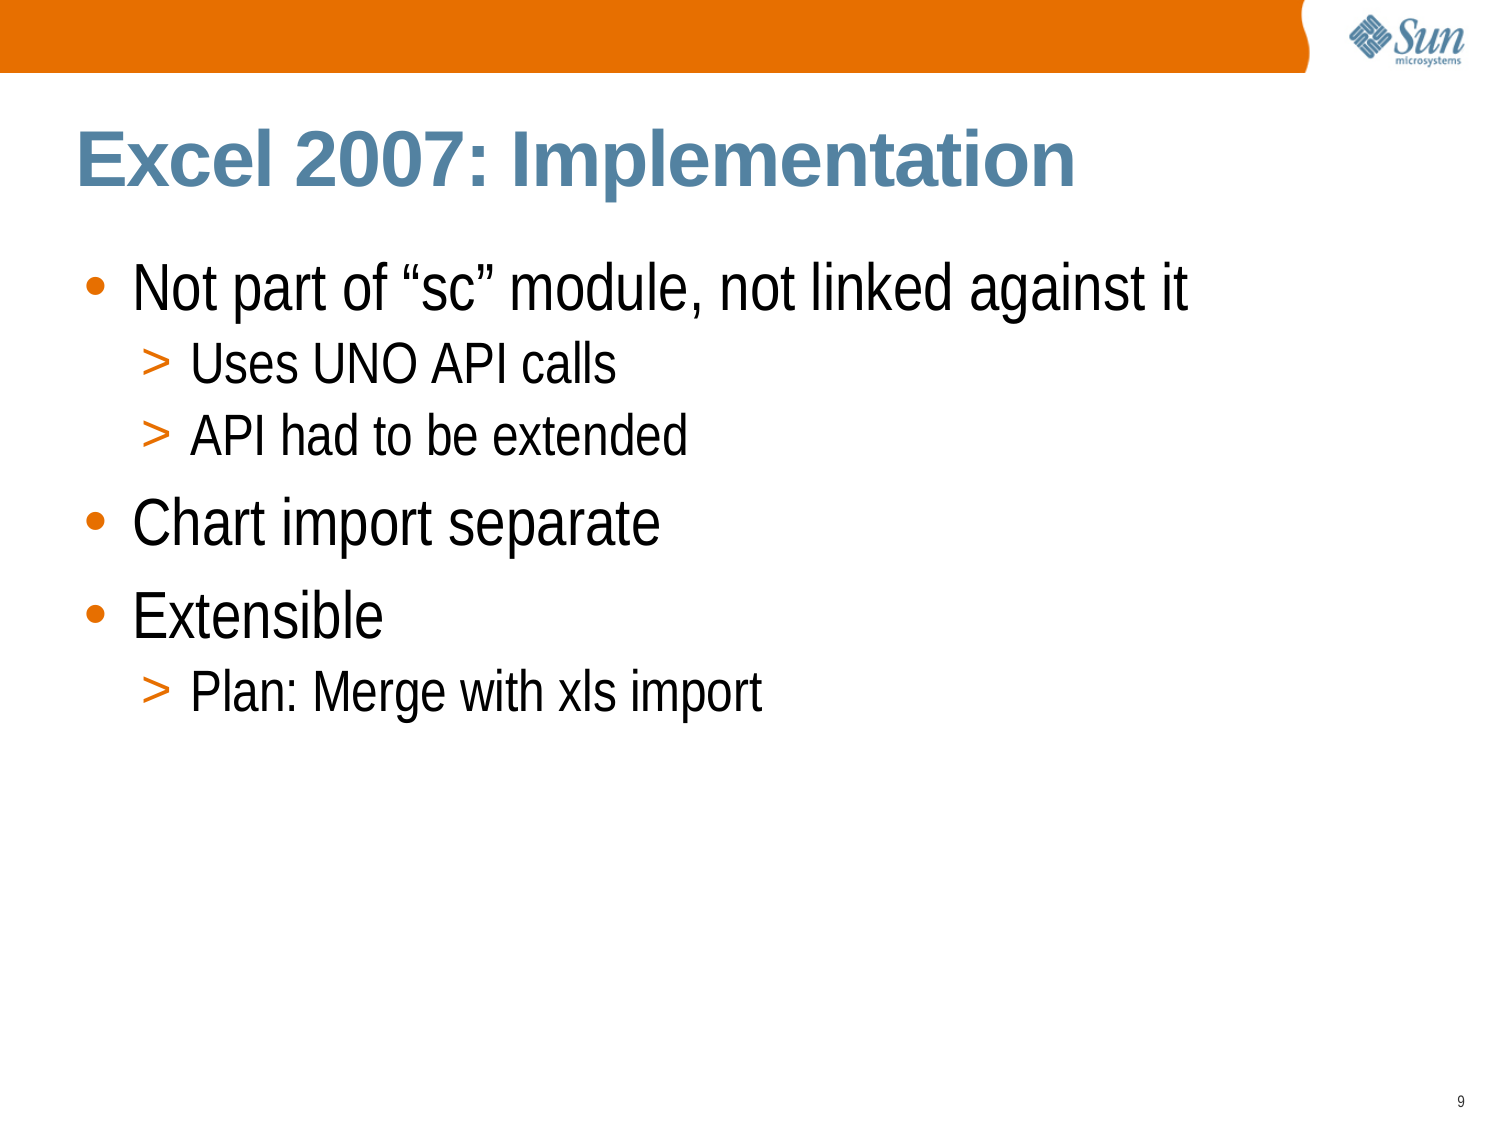

# Excel 2007: Implementation
Not part of “sc” module, not linked against it
Uses UNO API calls
API had to be extended
Chart import separate
Extensible
Plan: Merge with xls import